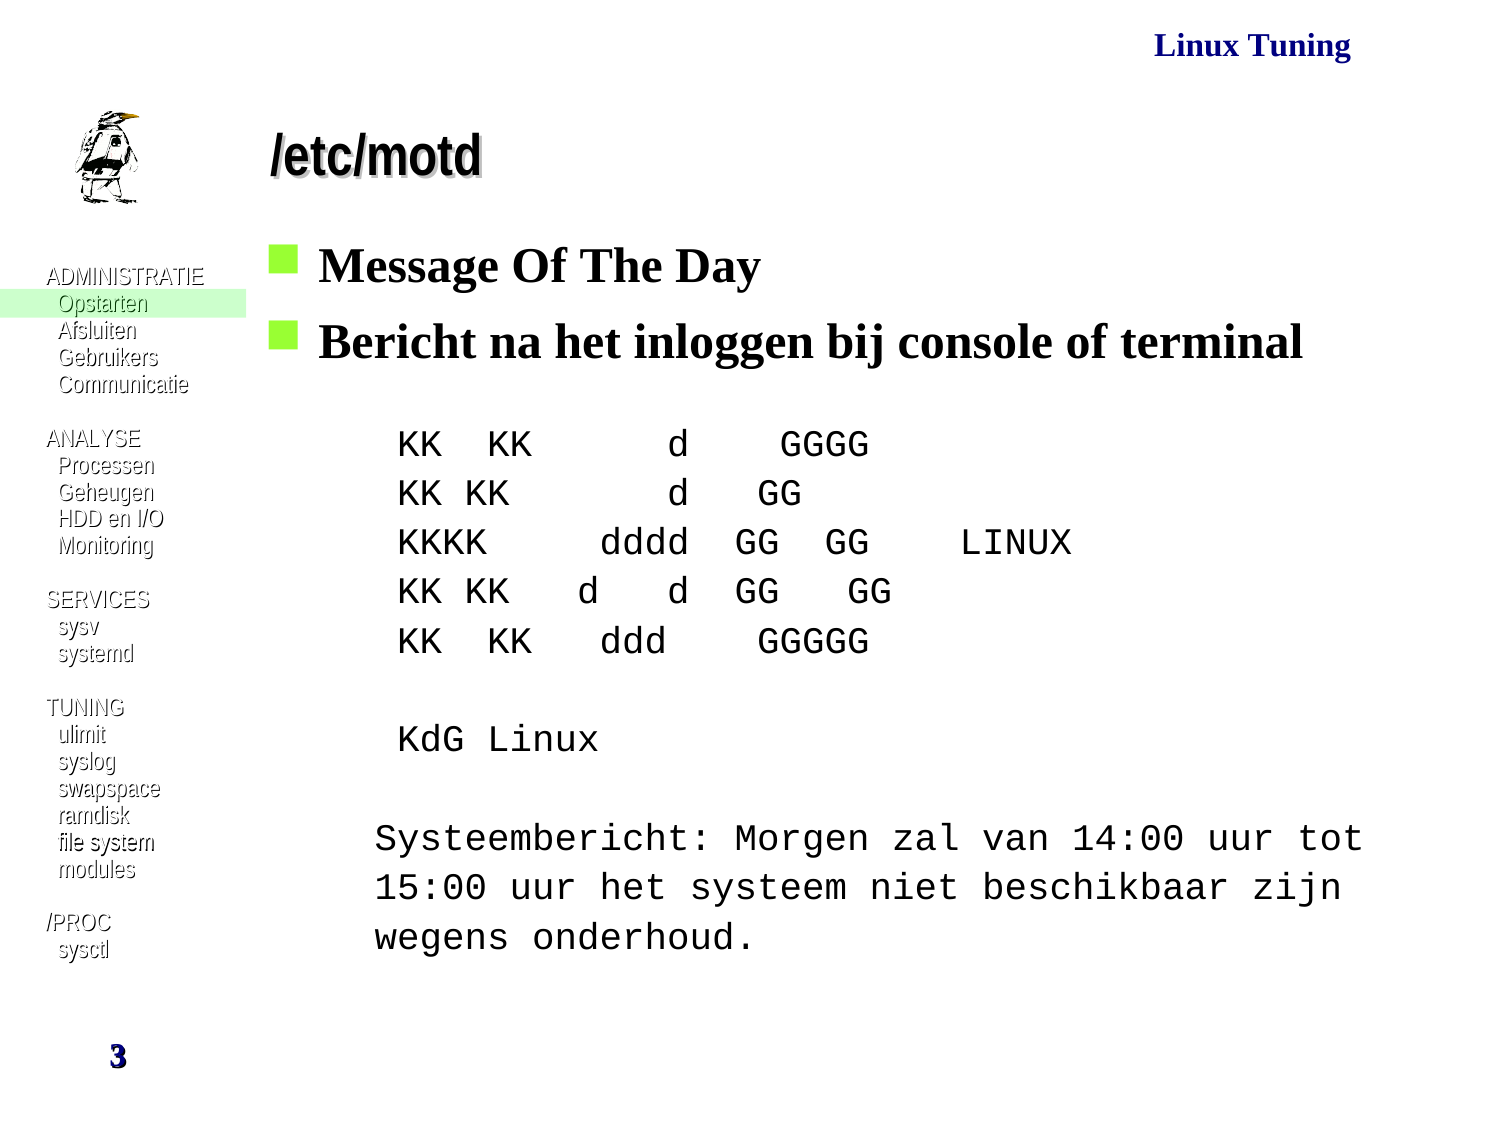

# /etc/motd
Message Of The Day
Bericht na het inloggen bij console of terminal
 KK KK d GGGG
 KK KK d GG
 KKKK dddd GG GG LINUX
 KK KK d d GG GG
 KK KK ddd GGGGG
 KdG Linux
Systeembericht: Morgen zal van 14:00 uur tot 15:00 uur het systeem niet beschikbaar zijn wegens onderhoud.